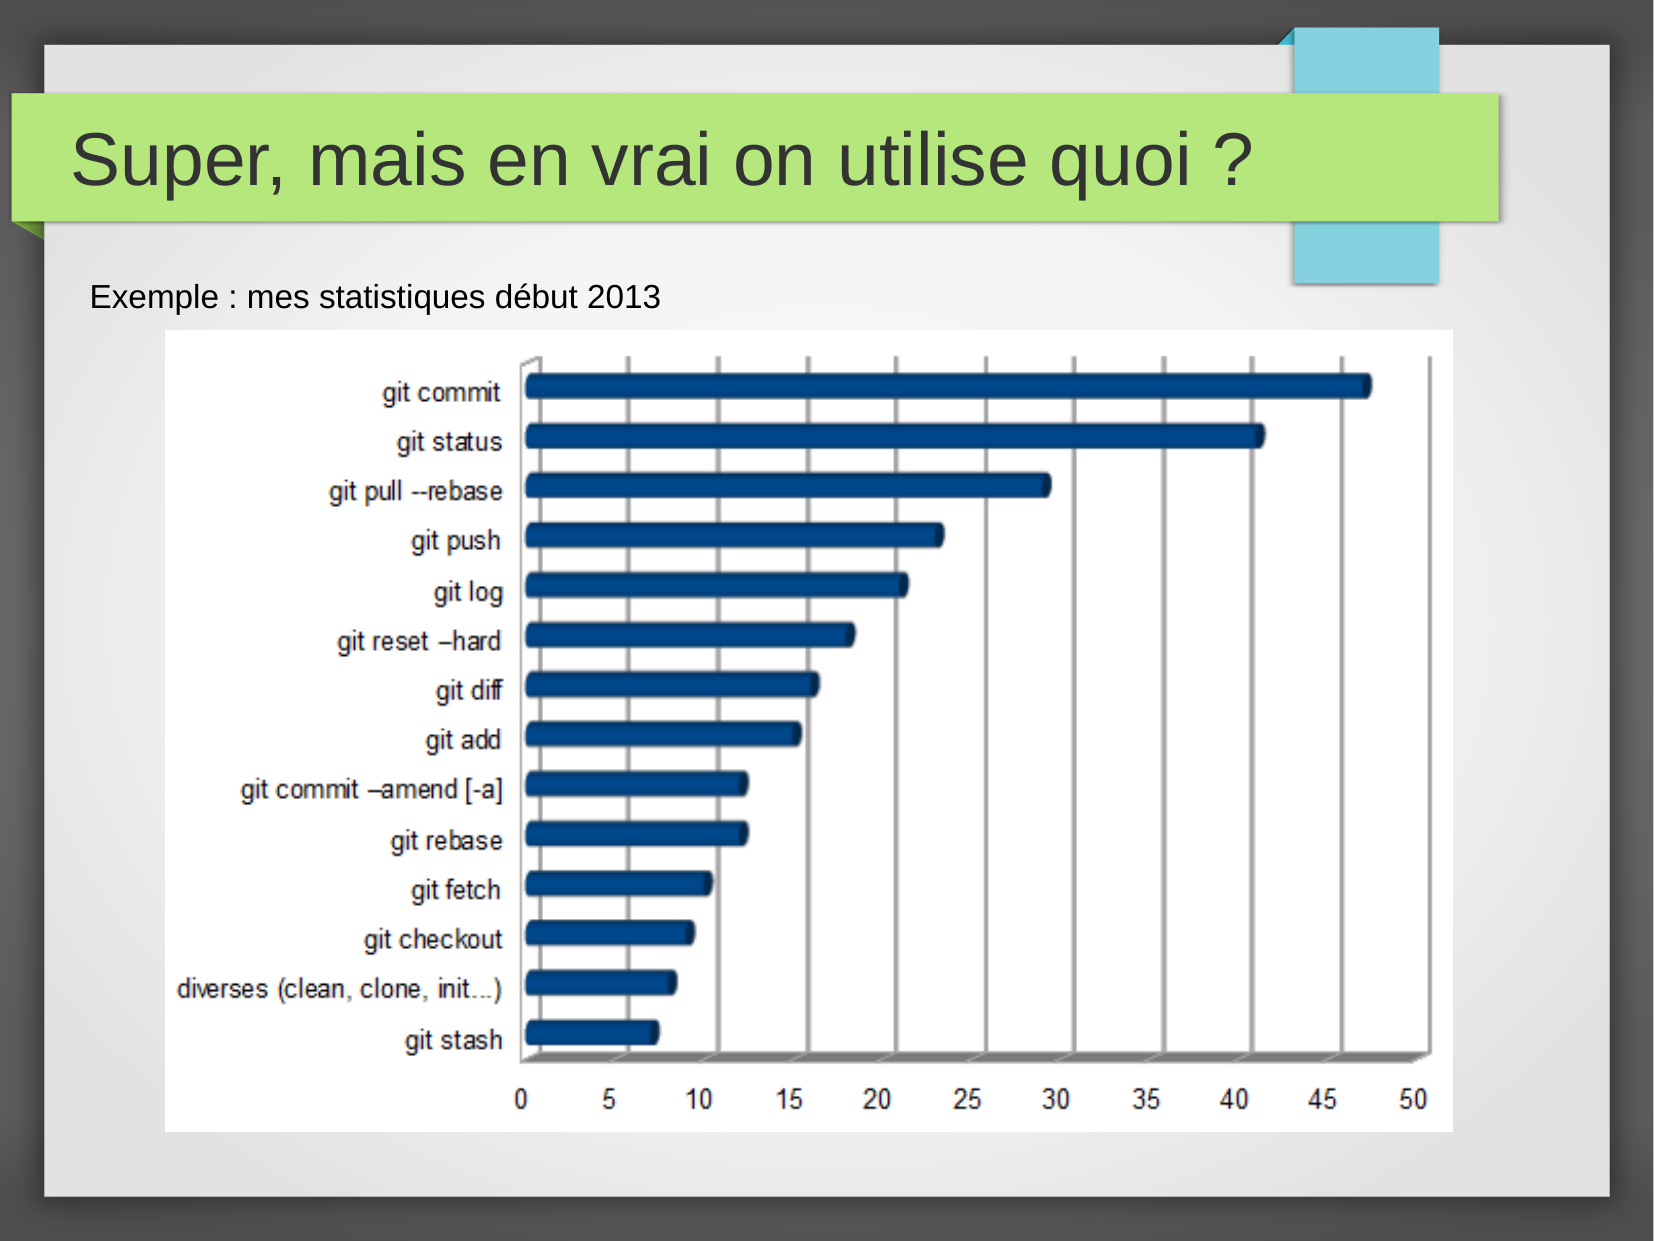

# Super, mais en vrai on utilise quoi ?
Exemple : mes statistiques début 2013